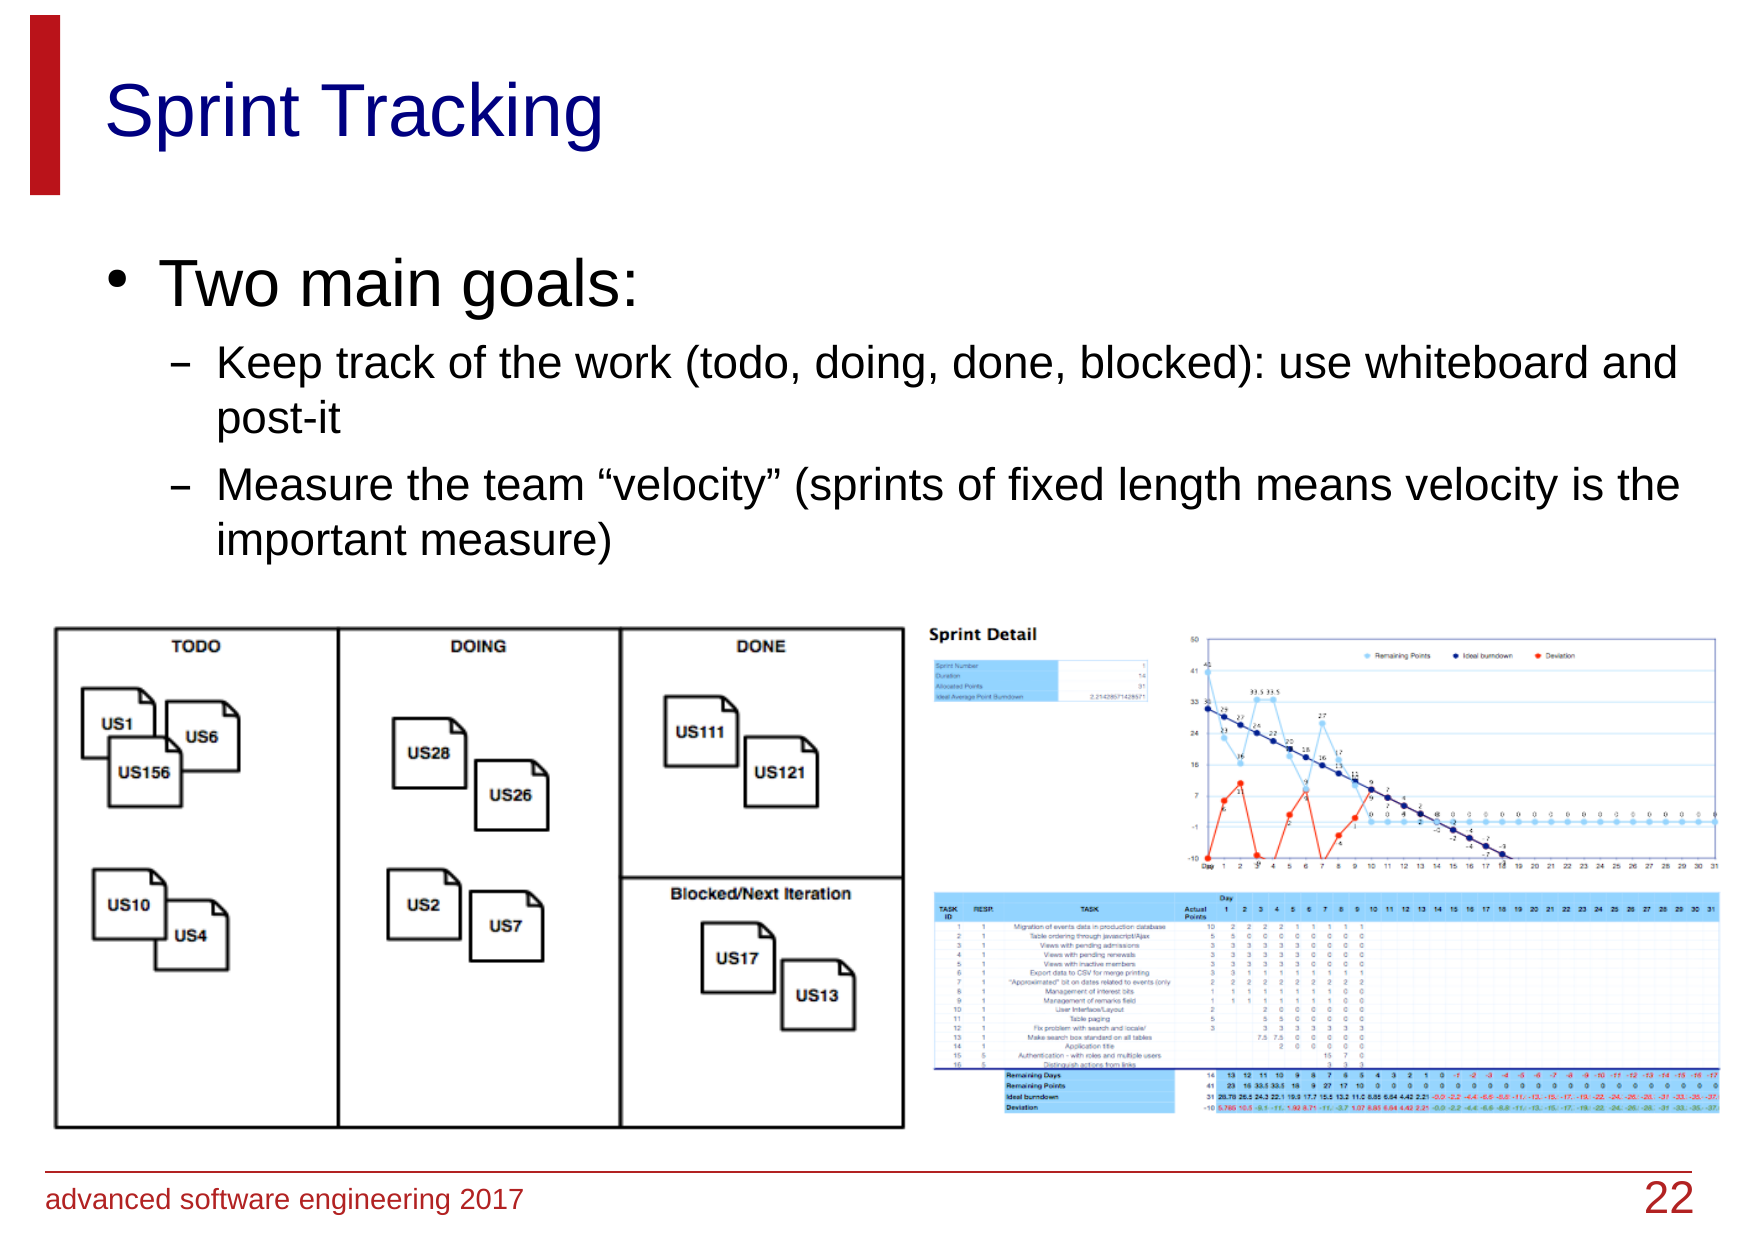

# Sprint Tracking
Two main goals:
Keep track of the work (todo, doing, done, blocked): use whiteboard and post-it
Measure the team “velocity” (sprints of fixed length means velocity is the important measure)
22
advanced software engineering 2017